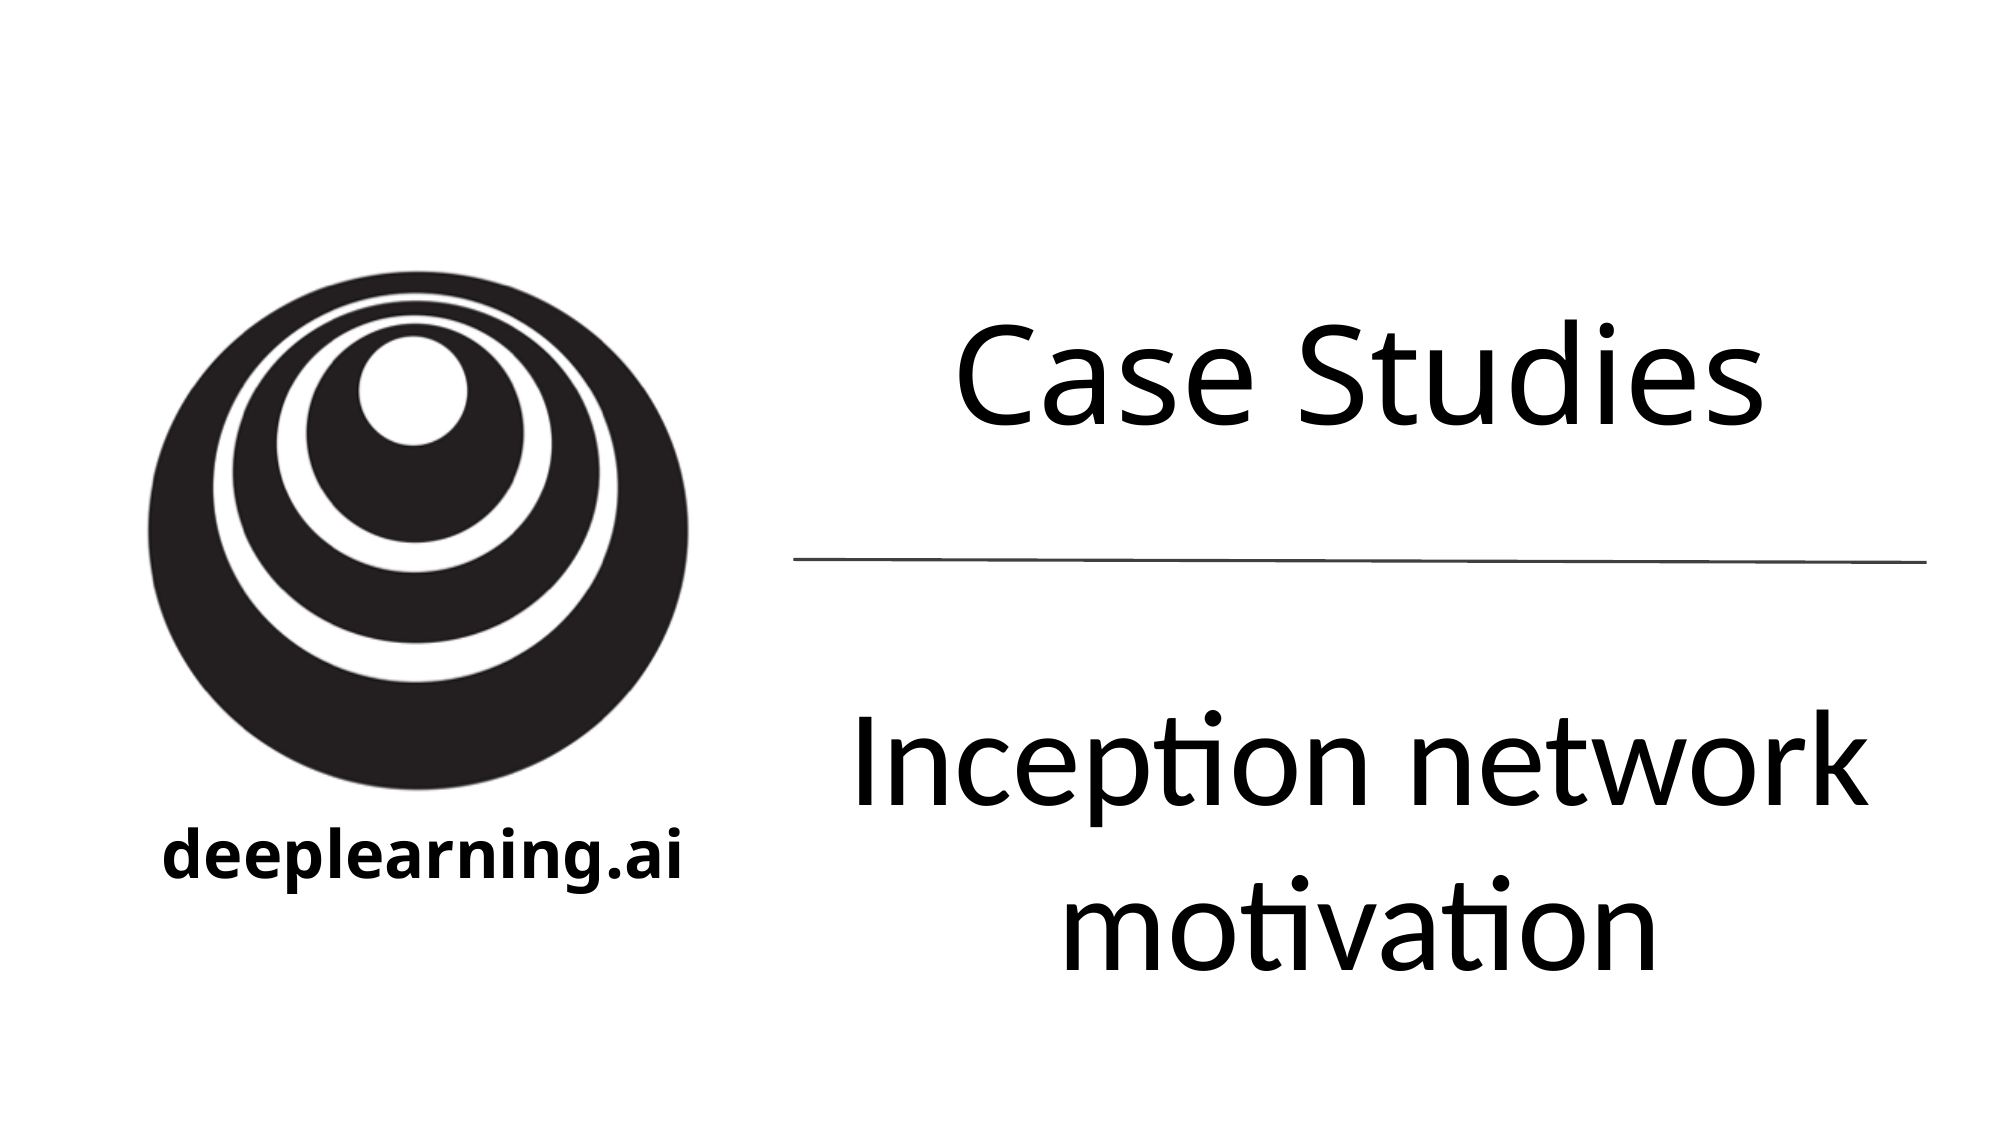

# Case Studies
deeplearning.ai
Inception network motivation